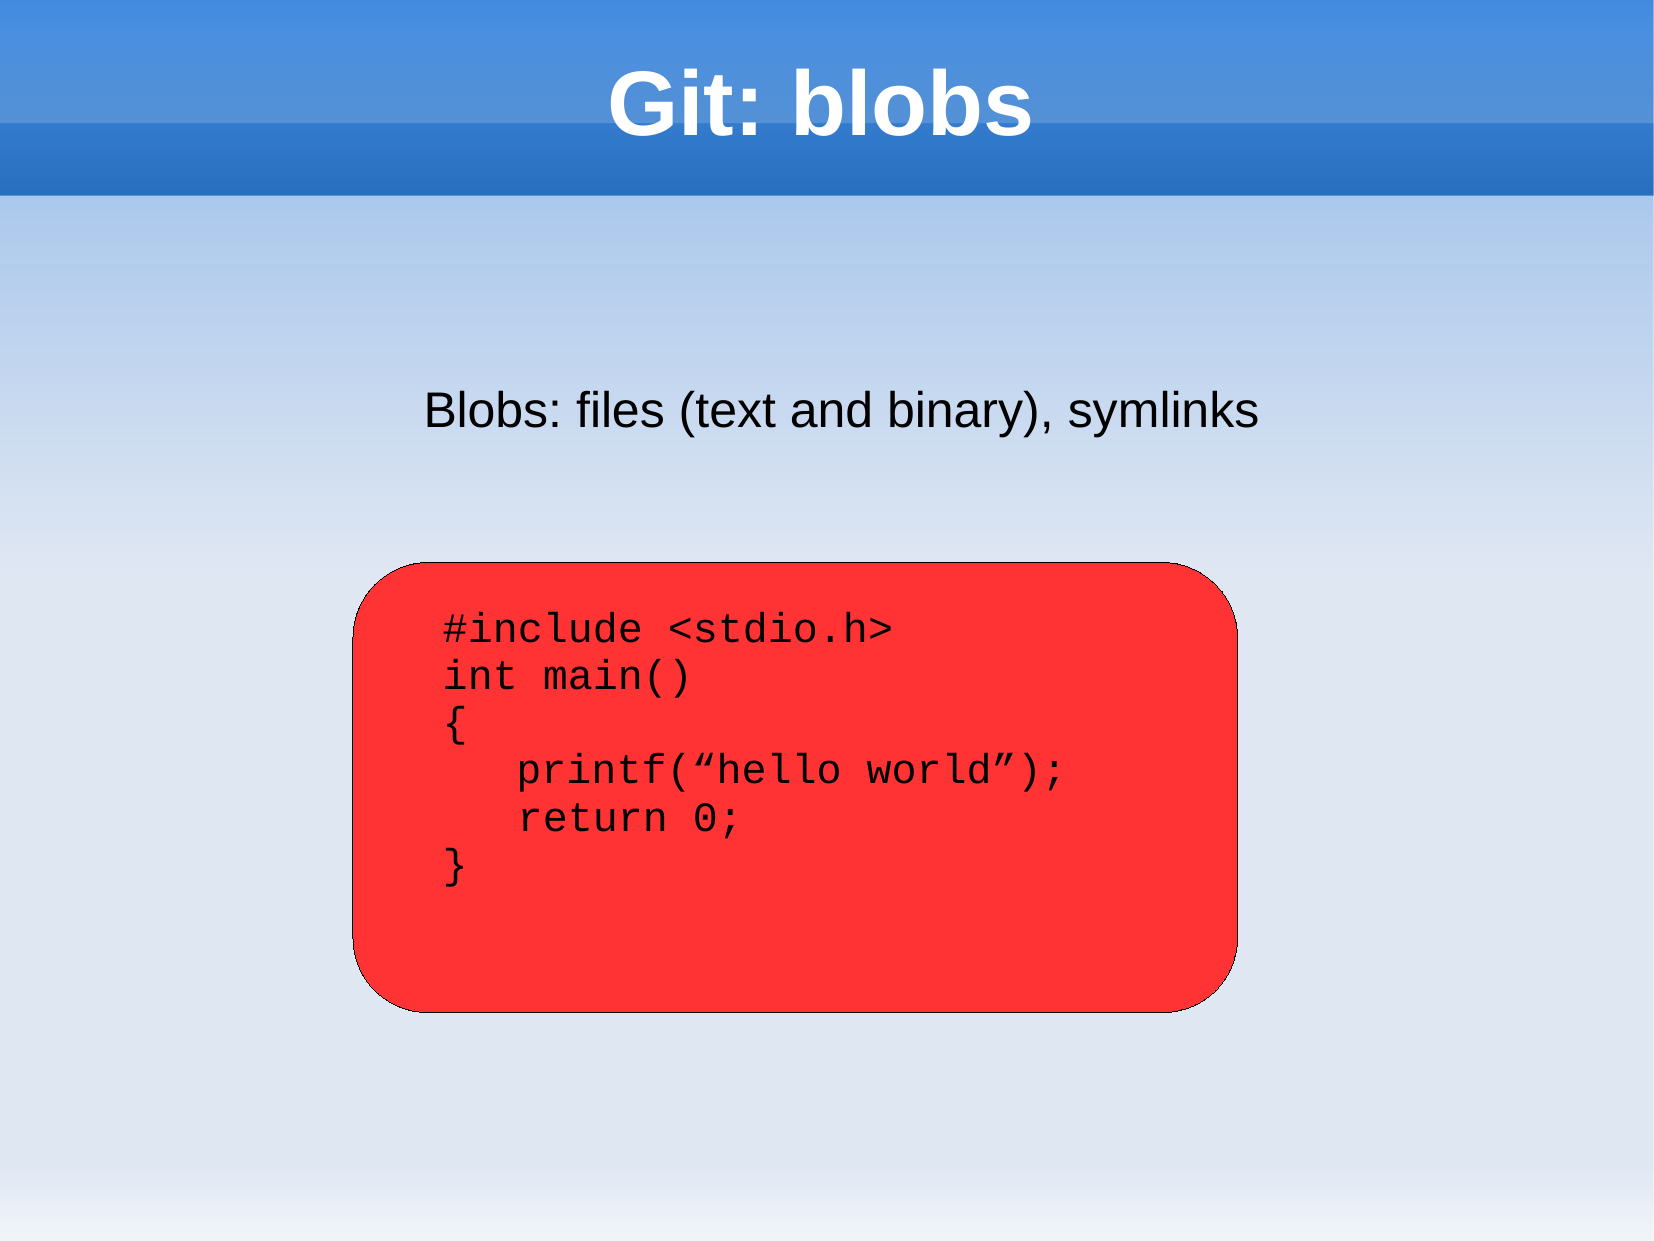

# Git: blobs
Blobs: files (text and binary), symlinks
#include <stdio.h>
int main()
{
	printf(“hello world”);
 return 0;
}